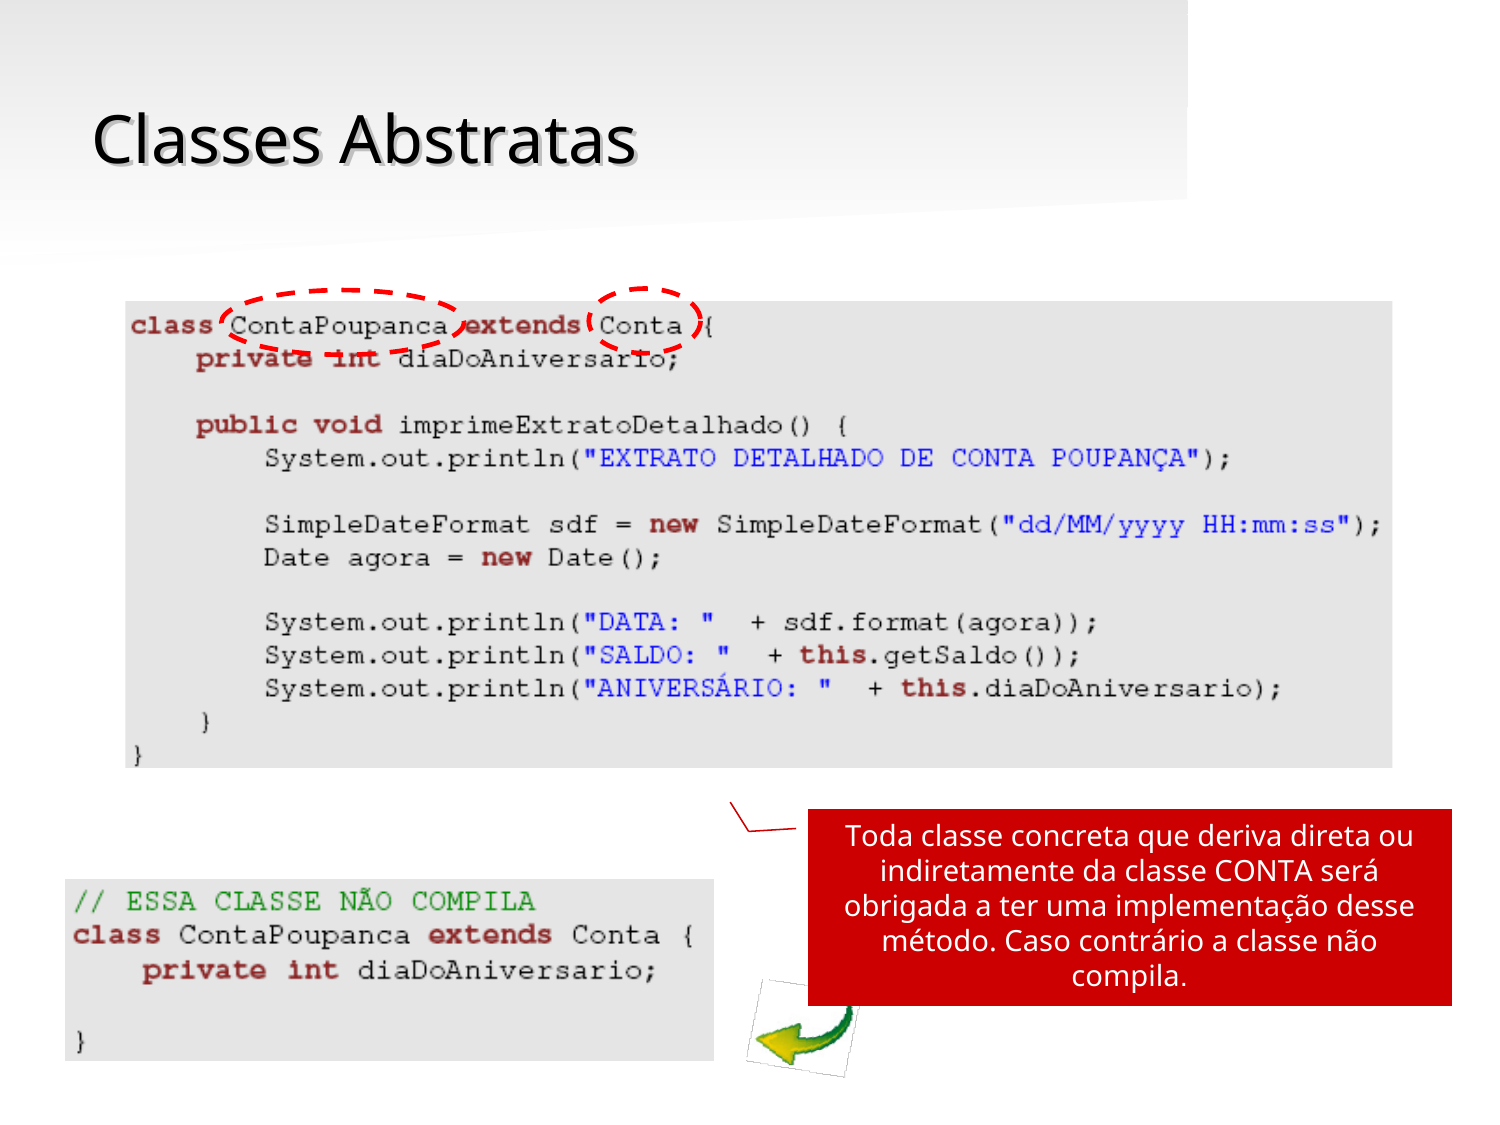

Classes Abstratas
Toda classe concreta que deriva direta ou indiretamente da classe CONTA será obrigada a ter uma implementação desse método. Caso contrário a classe não compila.